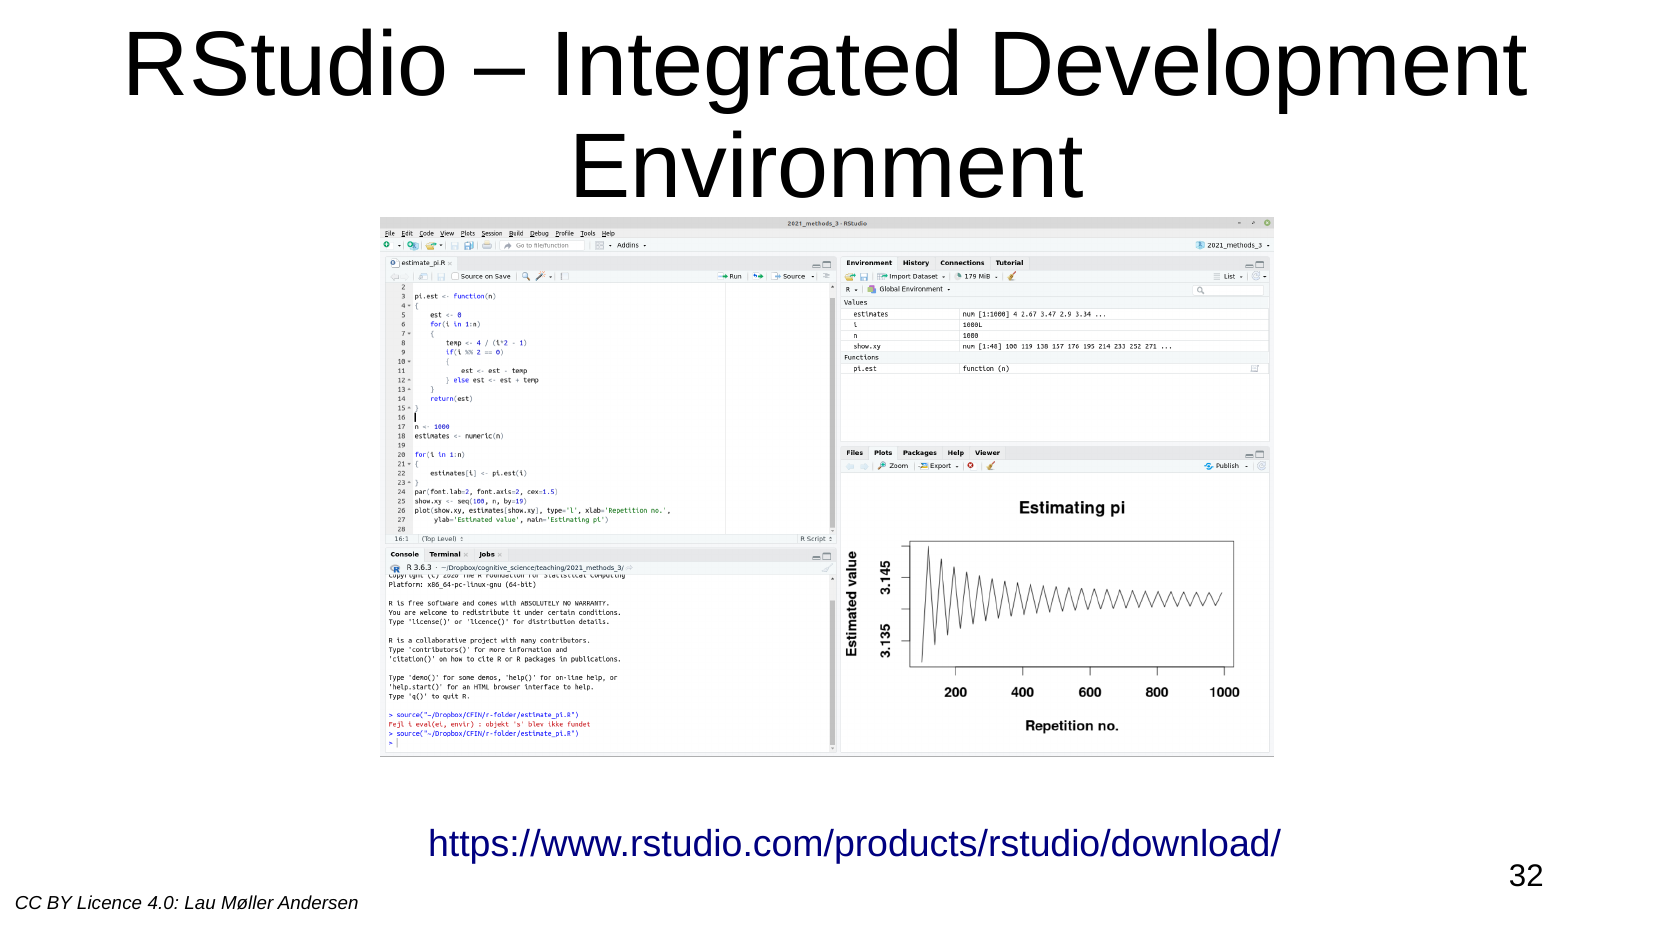

# RStudio – Integrated Development Environment
https://www.rstudio.com/products/rstudio/download/
CC BY Licence 4.0: Lau Møller Andersen